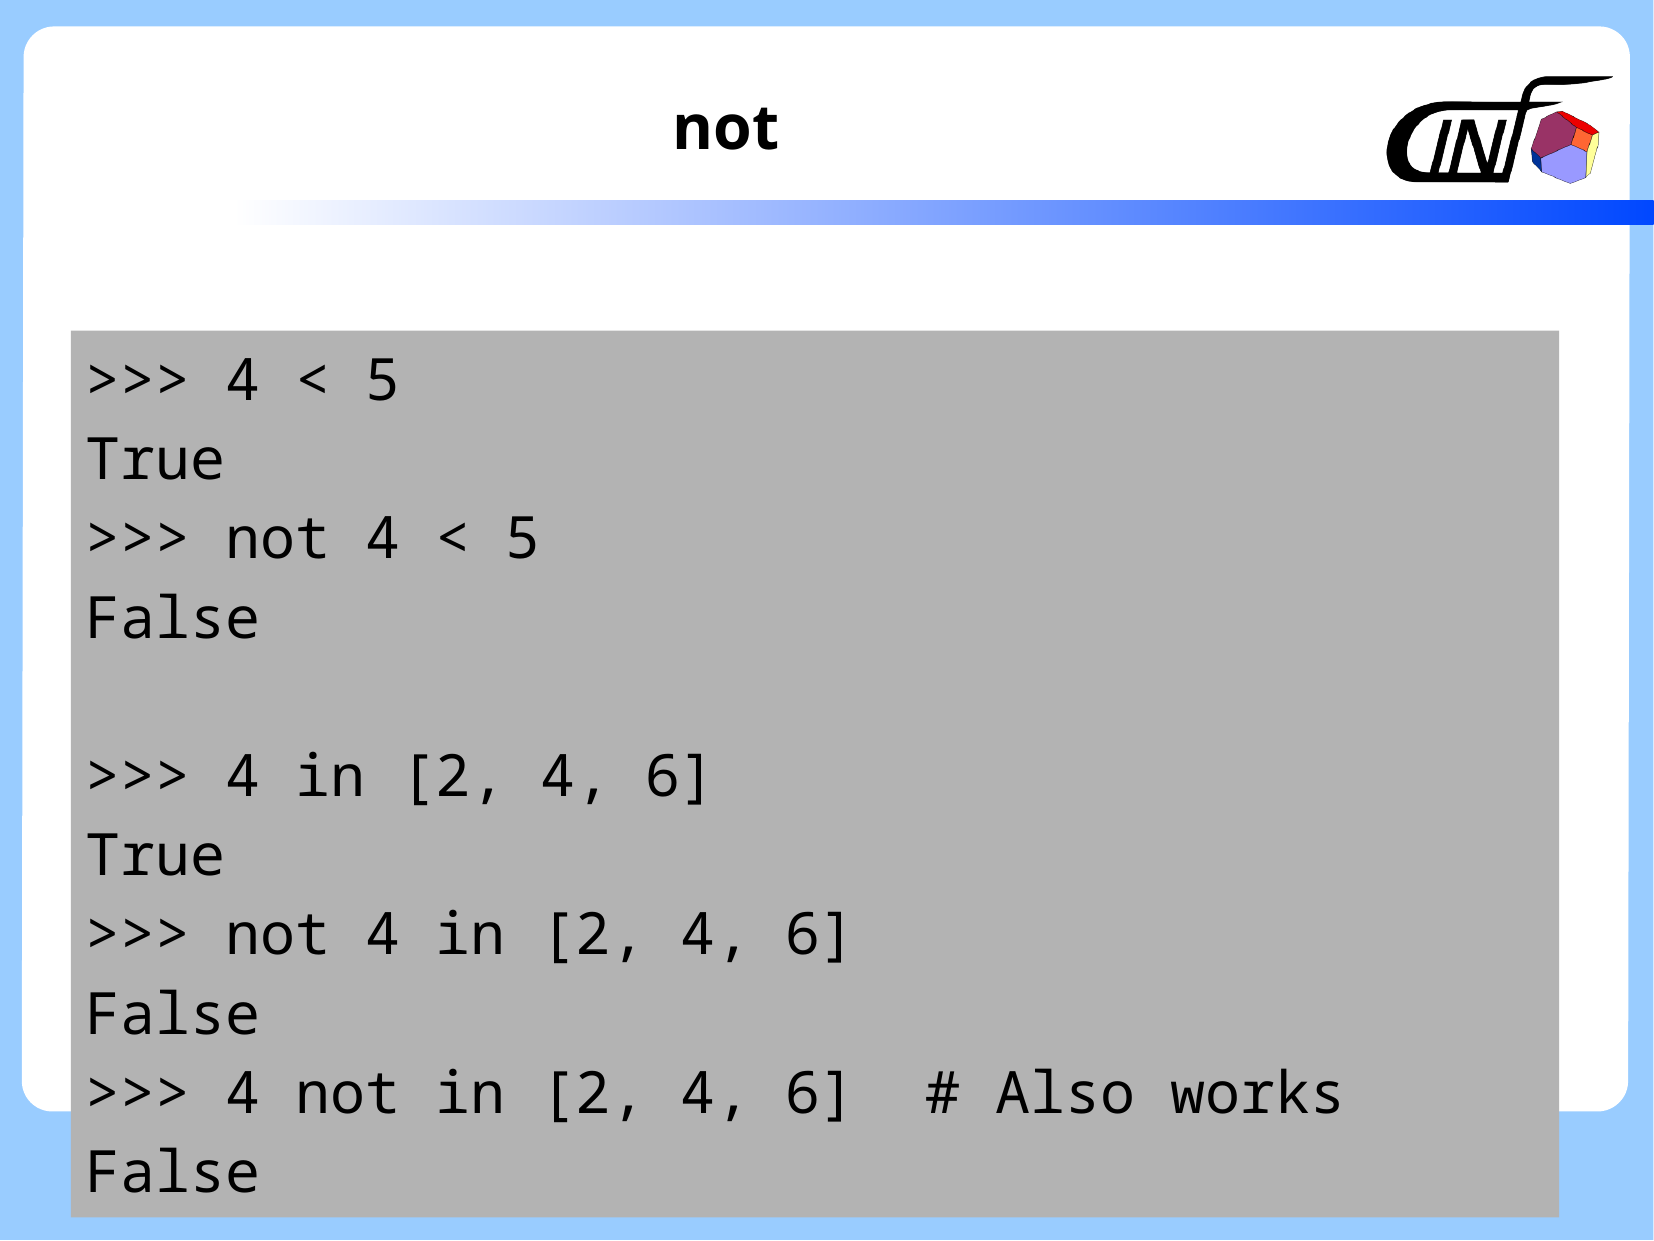

# not
>>> 4 < 5
True
>>> not 4 < 5
False
>>> 4 in [2, 4, 6]
True
>>> not 4 in [2, 4, 6]
False
>>> 4 not in [2, 4, 6] # Also works
False